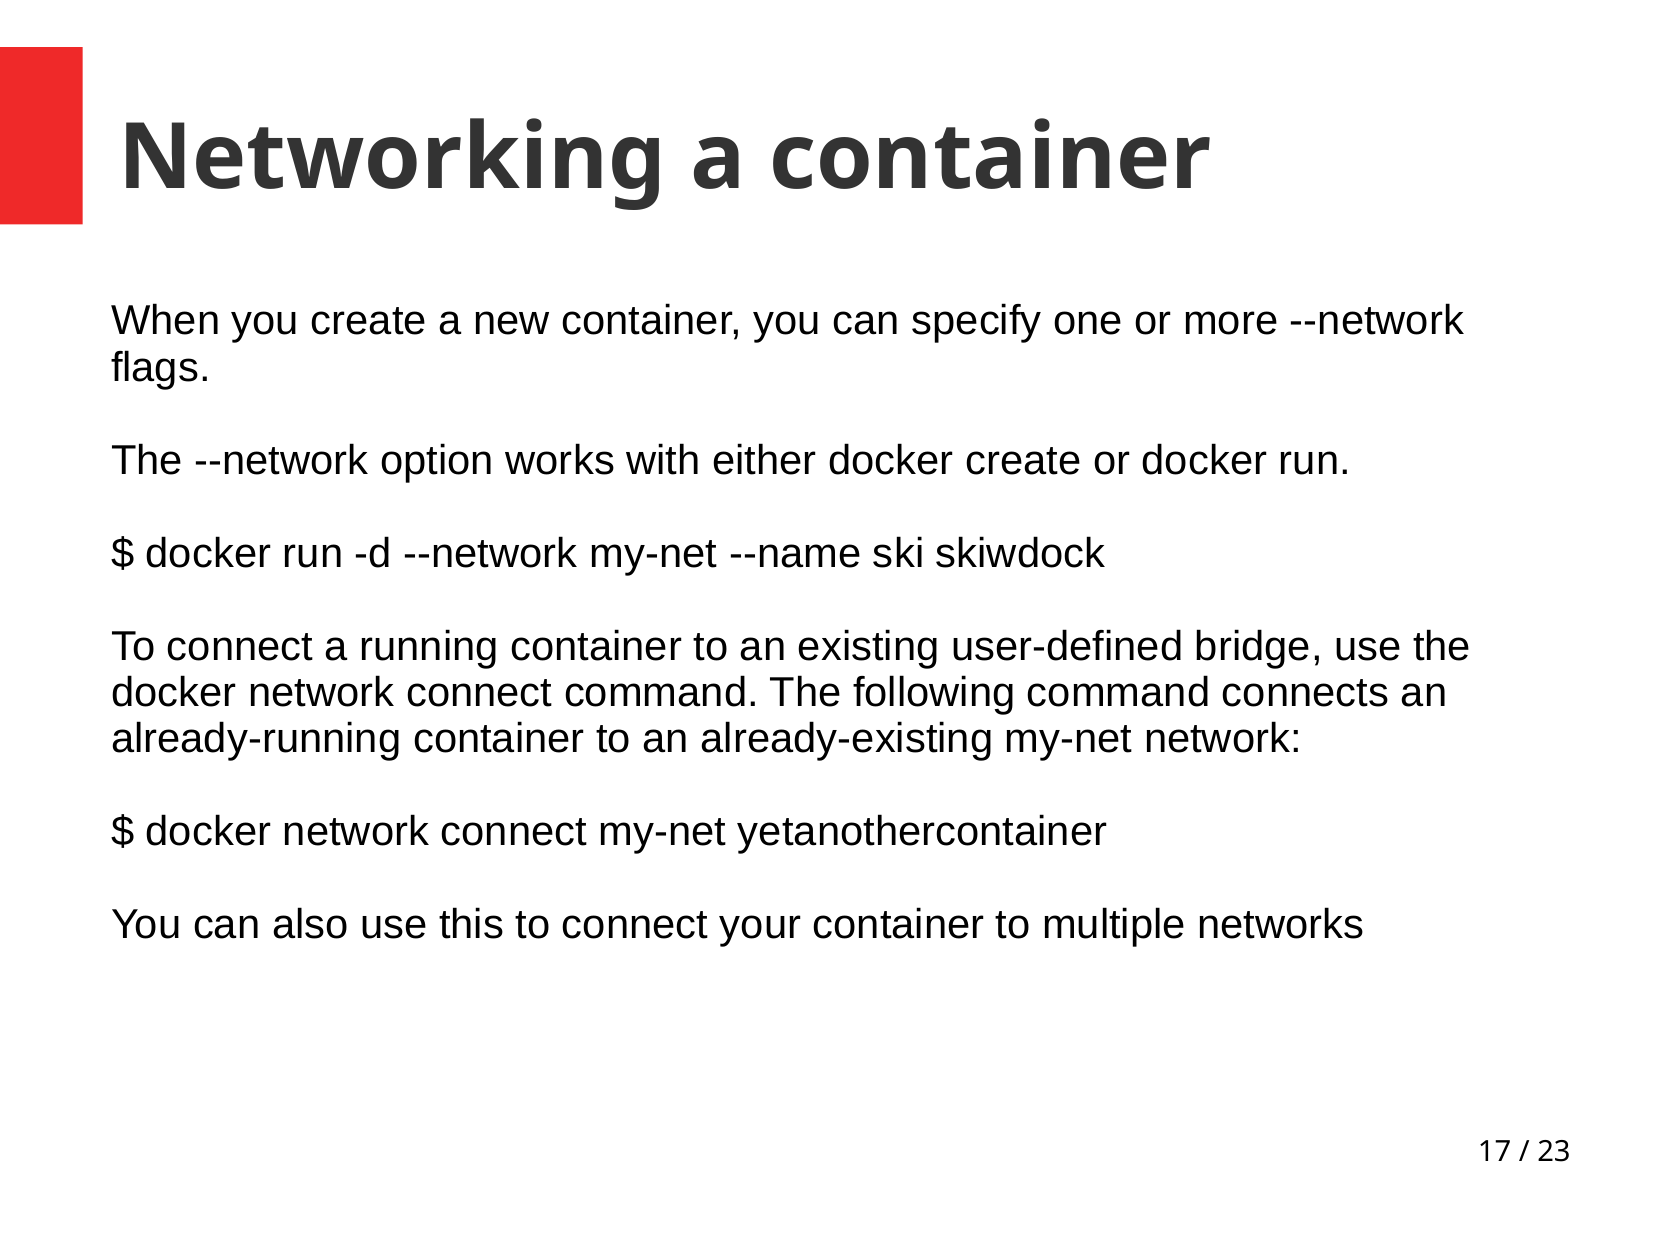

# Networking a container
When you create a new container, you can specify one or more --network flags.
The --network option works with either docker create or docker run.
$ docker run -d --network my-net --name ski skiwdock
To connect a running container to an existing user-defined bridge, use the docker network connect command. The following command connects an already-running container to an already-existing my-net network:
$ docker network connect my-net yetanothercontainer
You can also use this to connect your container to multiple networks
17